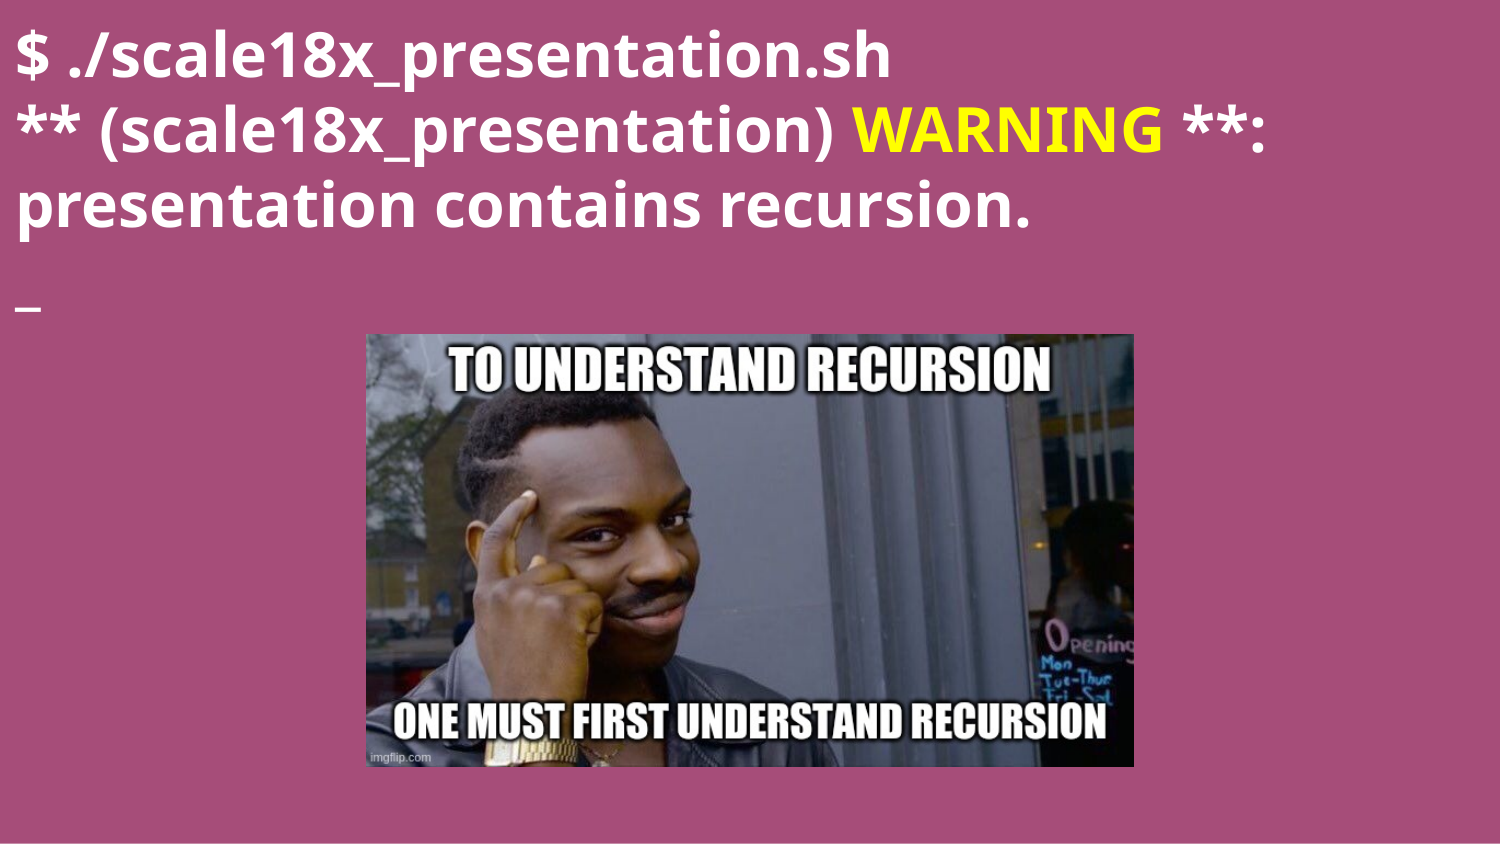

$ ./scale18x_presentation.sh
** (scale18x_presentation) WARNING **: presentation contains recursion.
_